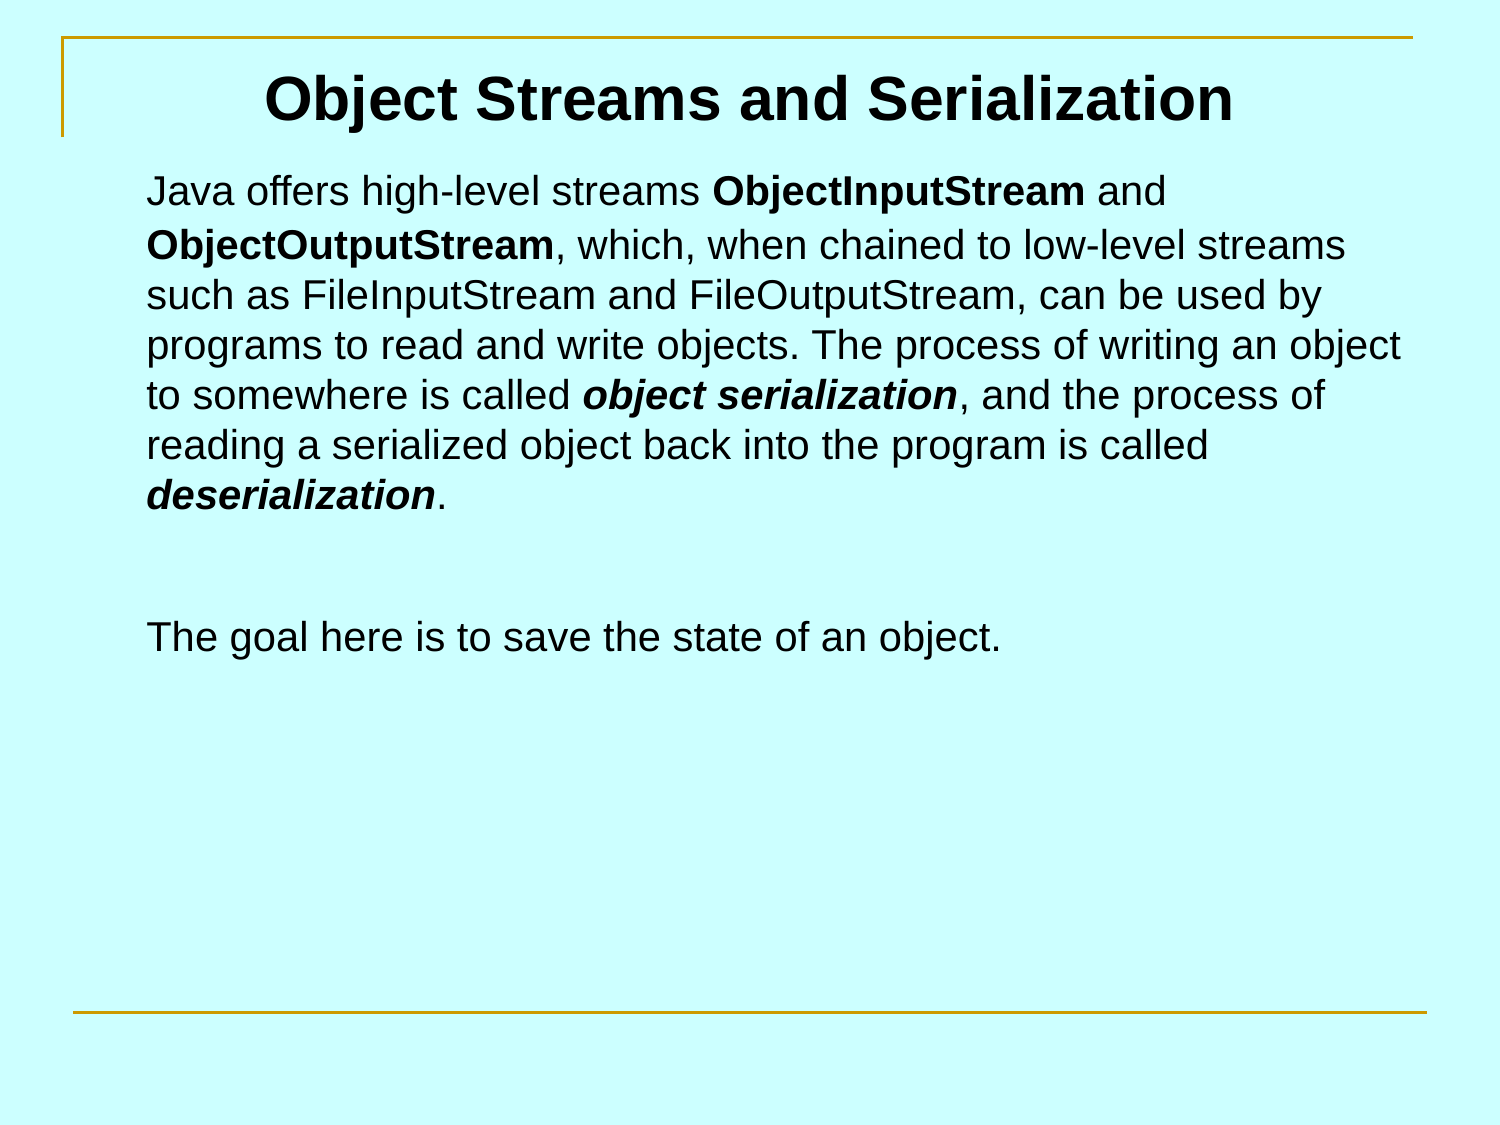

# Object Streams and Serialization
	Java offers high-level streams ObjectInputStream and ObjectOutputStream, which, when chained to low-level streams such as FileInputStream and FileOutputStream, can be used by programs to read and write objects. The process of writing an object to somewhere is called object serialization, and the process of reading a serialized object back into the program is called deserialization.
	The goal here is to save the state of an object.